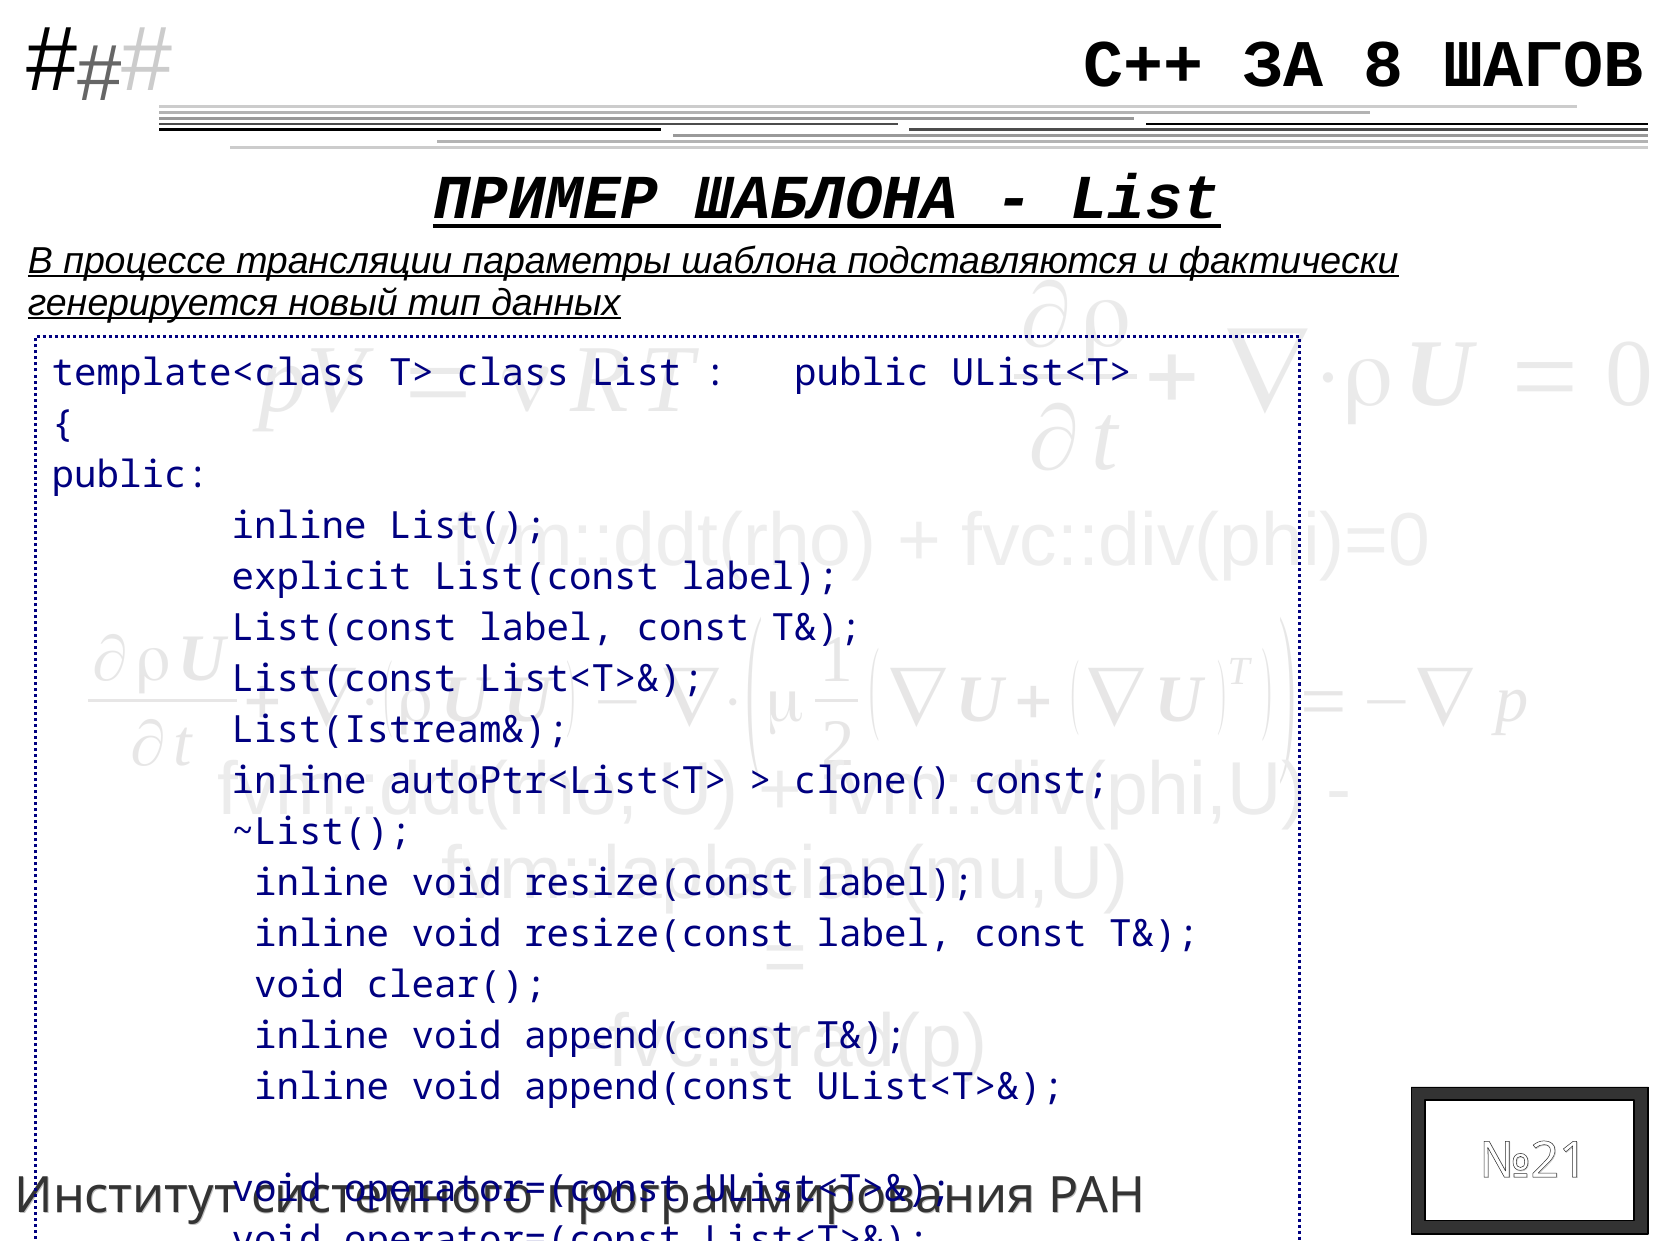

# ПРИМЕР ШАБЛОНА - List
В процессе трансляции параметры шаблона подставляются и фактически генерируется новый тип данных
template<class T> class List : public UList<T>
{
public:
 inline List();
 explicit List(const label);
 List(const label, const T&);
 List(const List<T>&);
 List(Istream&);
 inline autoPtr<List<T> > clone() const;
 ~List();
 inline void resize(const label);
 inline void resize(const label, const T&);
 void clear();
 inline void append(const T&);
 inline void append(const UList<T>&);
 void operator=(const UList<T>&);
 void operator=(const List<T>&);